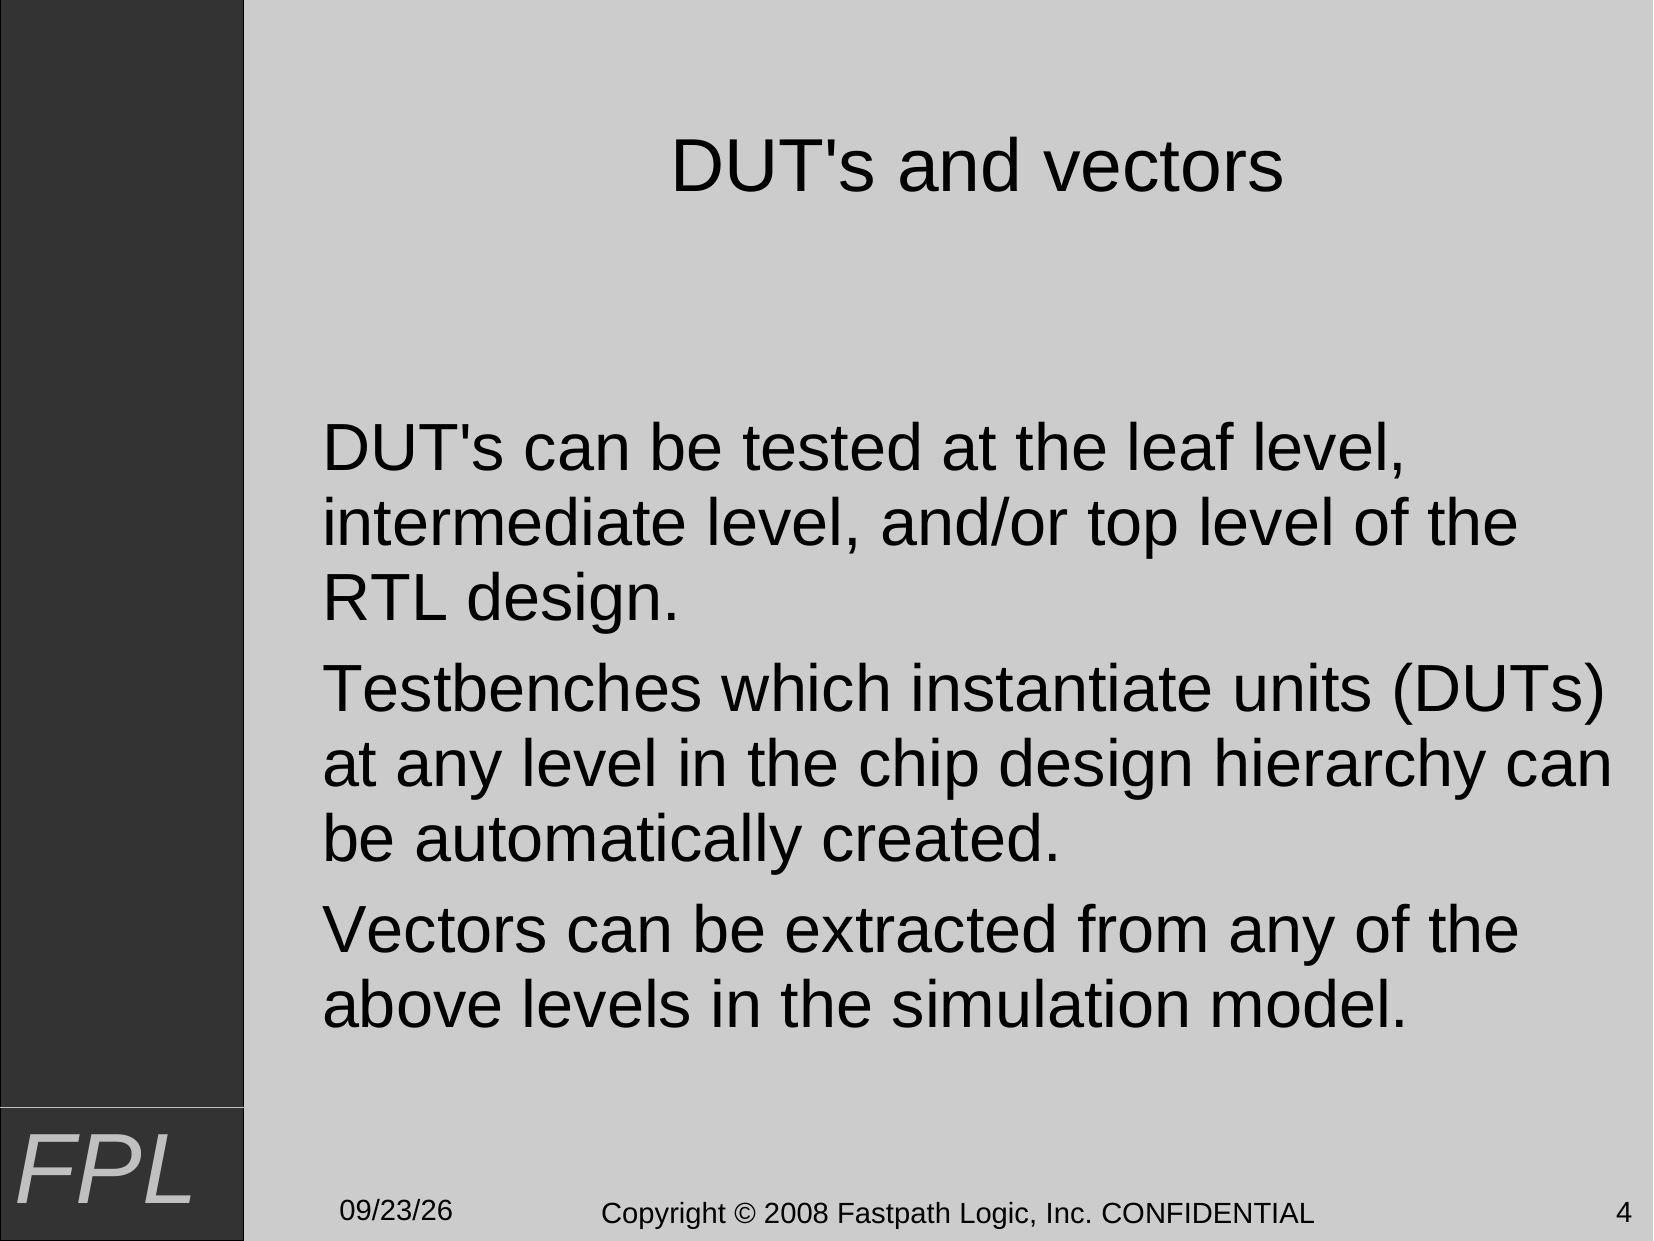

# DUT's and vectors
DUT's can be tested at the leaf level, intermediate level, and/or top level of the RTL design.
Testbenches which instantiate units (DUTs) at any level in the chip design hierarchy can be automatically created.
Vectors can be extracted from any of the above levels in the simulation model.
4
© 2008 FASTPATH LOGIC INC.